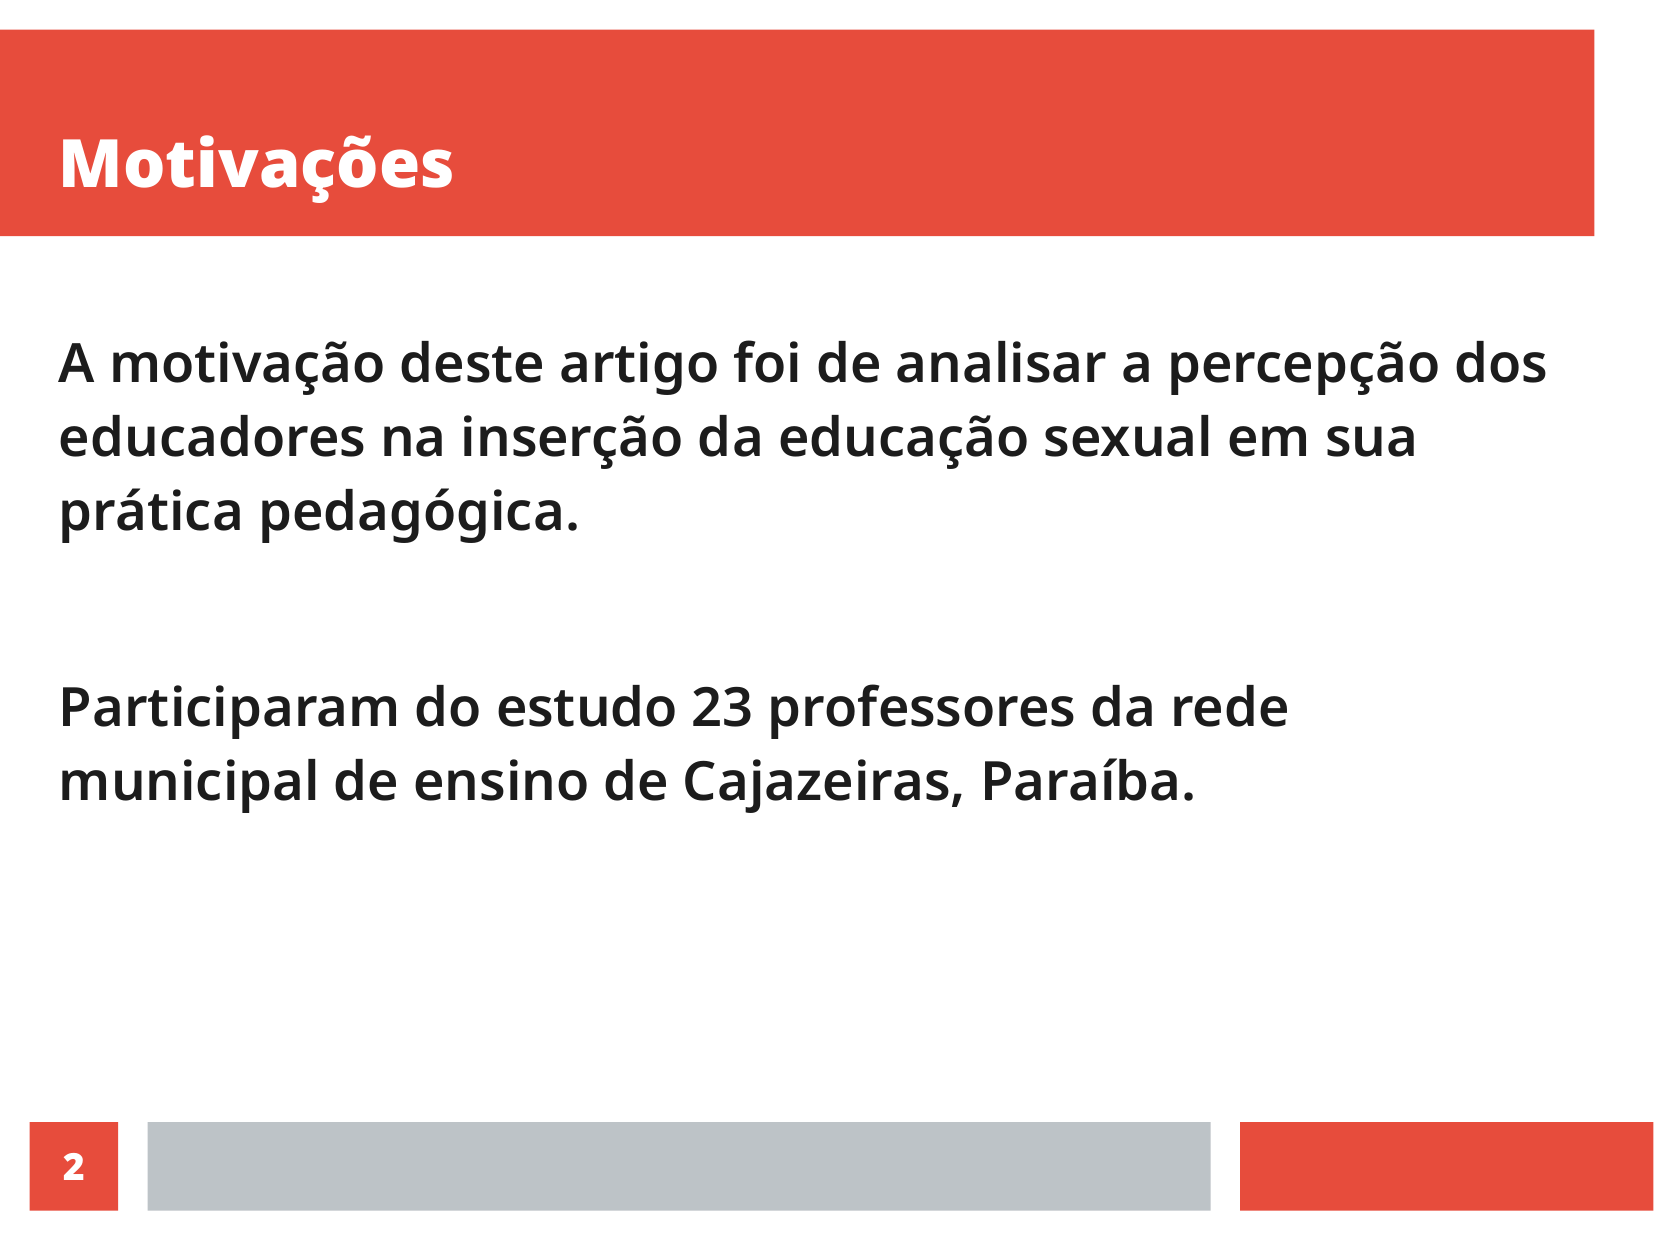

# Motivações
A motivação deste artigo foi de analisar a percepção dos educadores na inserção da educação sexual em sua prática pedagógica.
Participaram do estudo 23 professores da rede municipal de ensino de Cajazeiras, Paraíba.
2